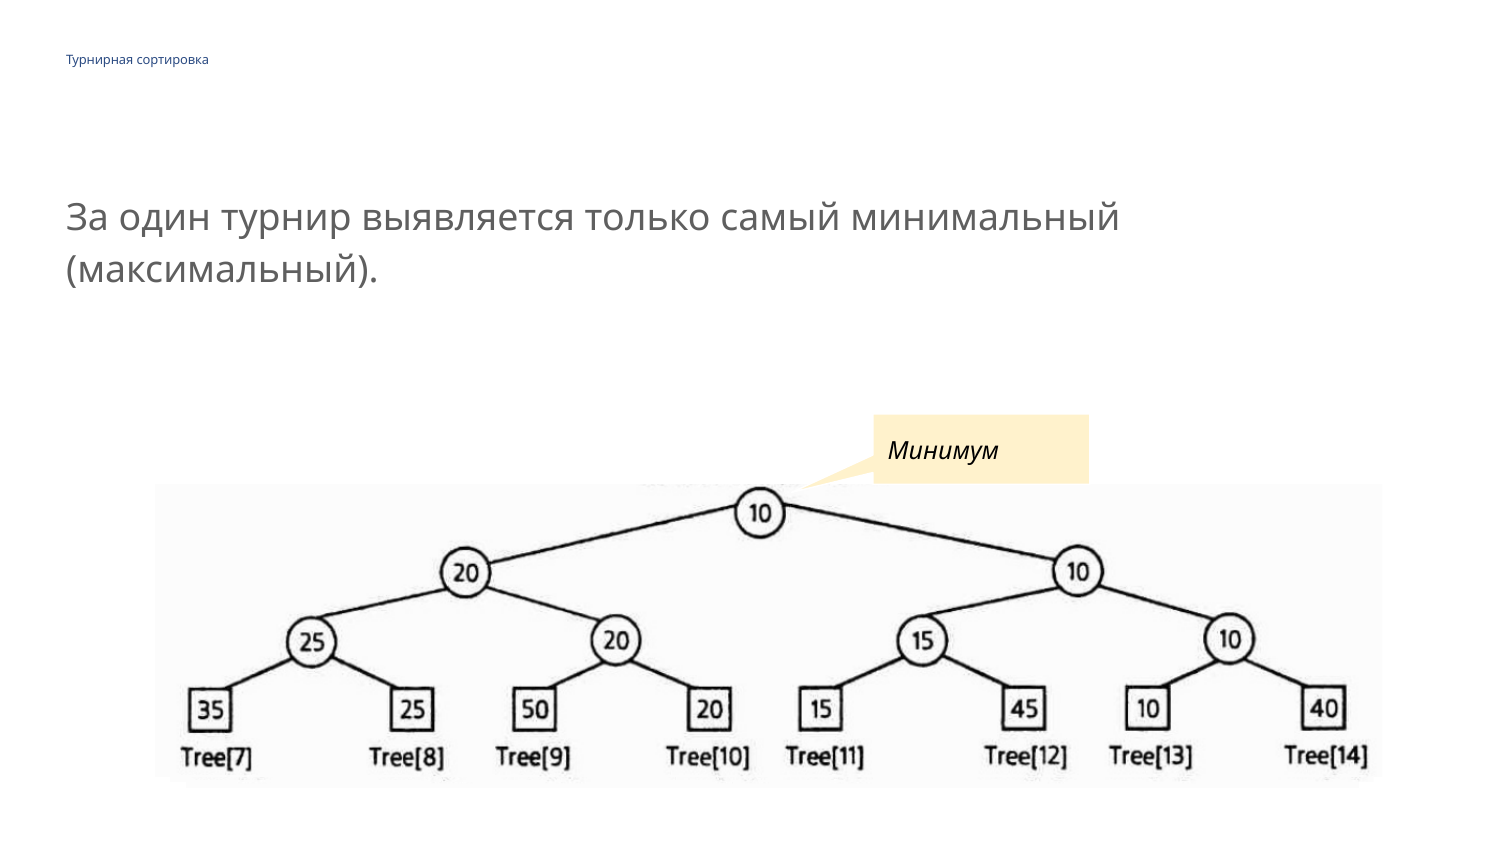

# Турнирная сортировка
За один турнир выявляется только самый минимальный (максимальный).
Минимум